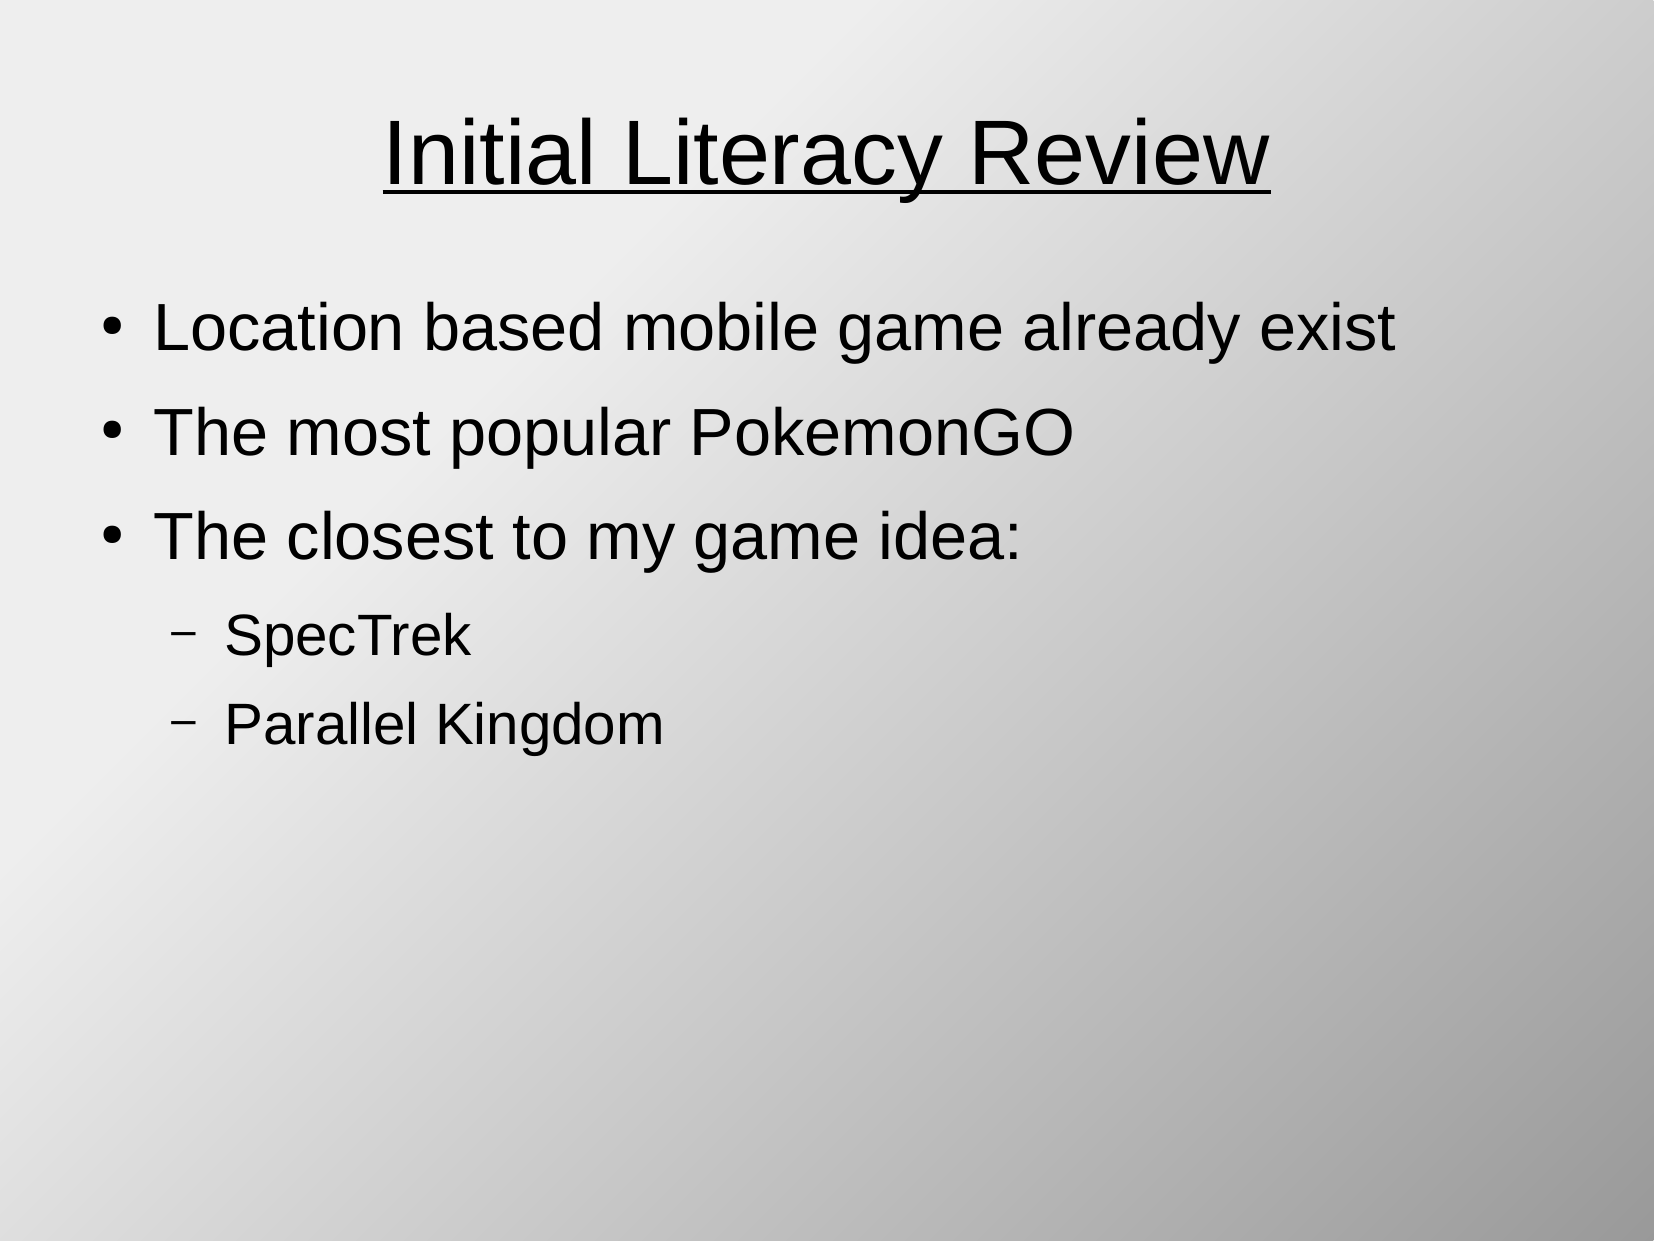

# Initial Literacy Review
Location based mobile game already exist
The most popular PokemonGO
The closest to my game idea:
SpecTrek
Parallel Kingdom